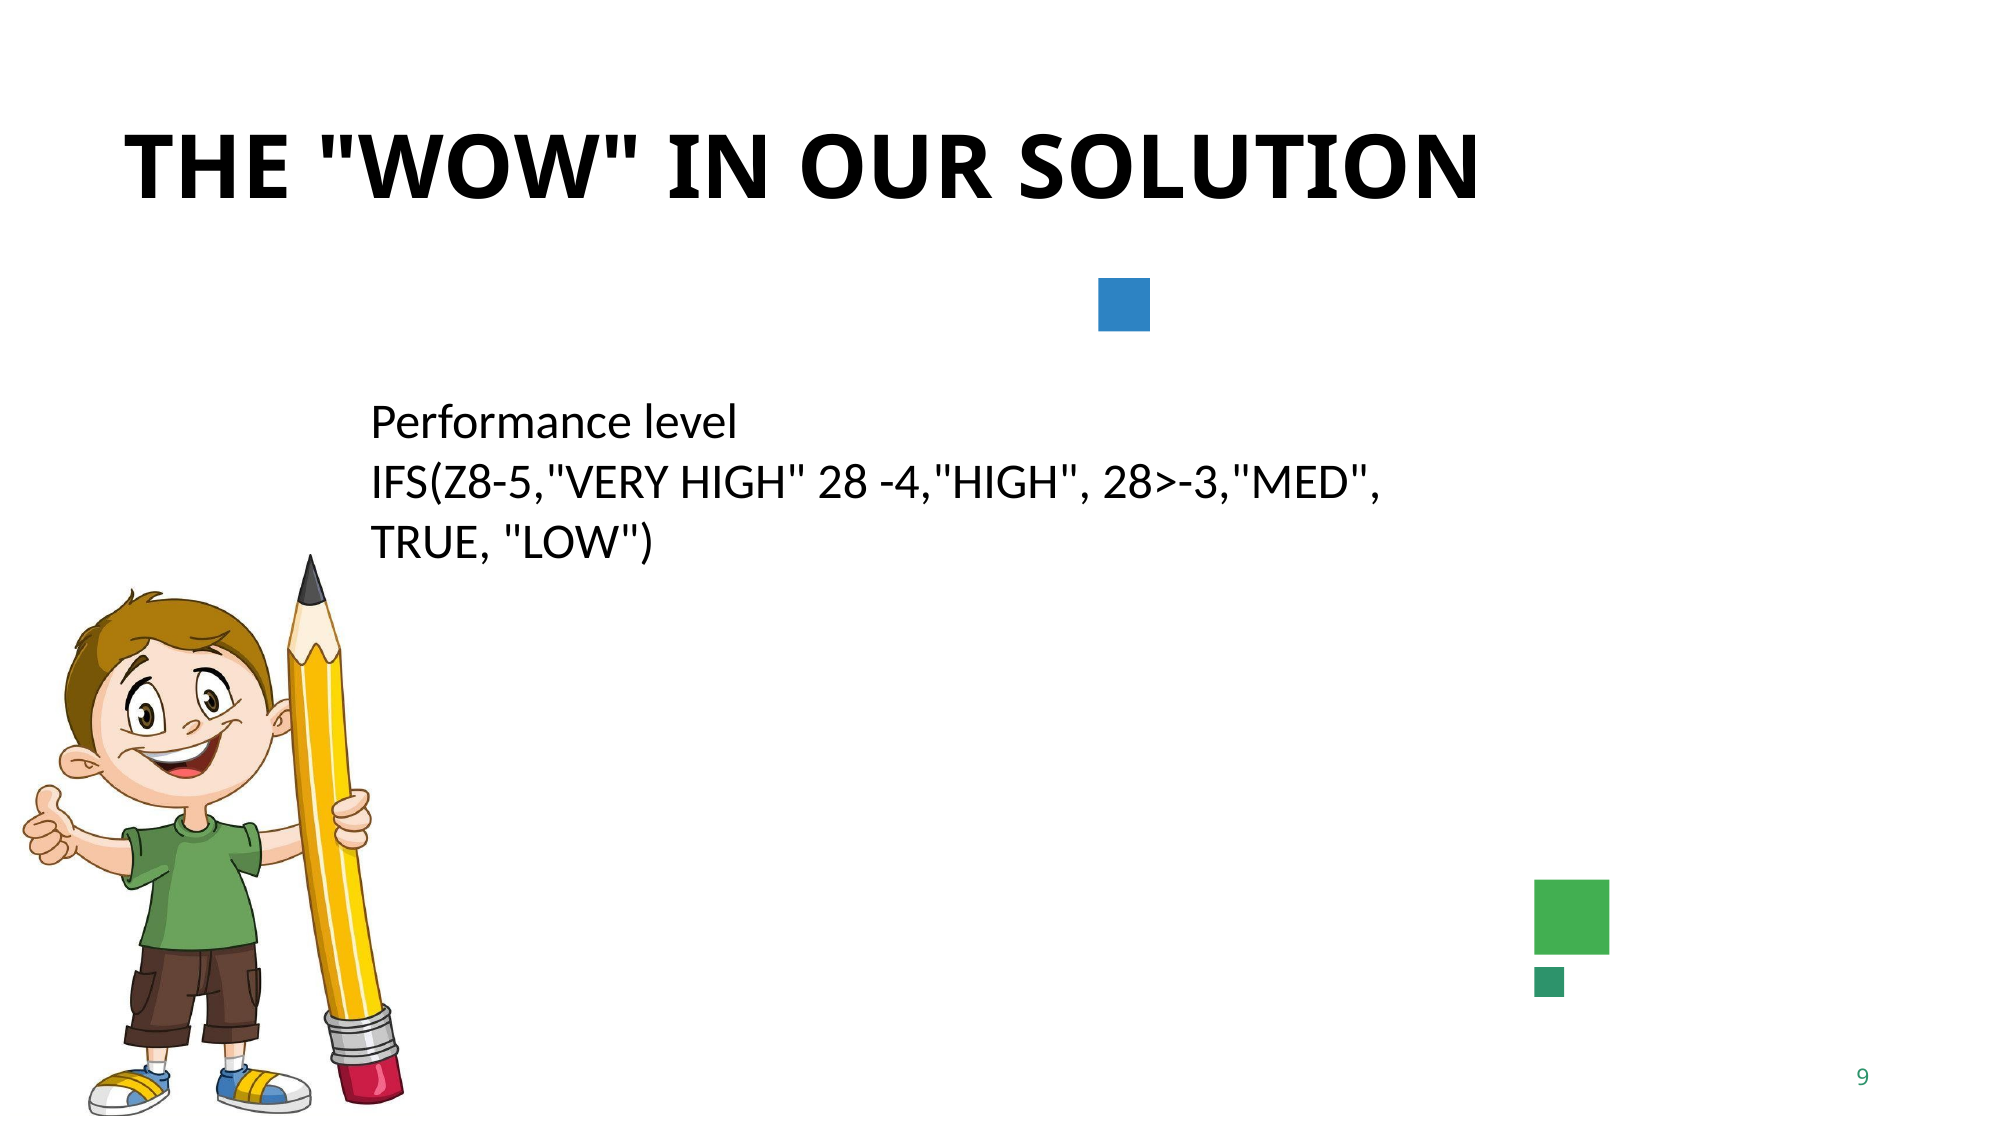

# THE "WOW" IN OUR SOLUTION
Performance level
IFS(Z8-5,"VERY HIGH" 28 -4,"HIGH", 28>-3,"MED",
TRUE, "LOW")
3/21/2024 Annual Review